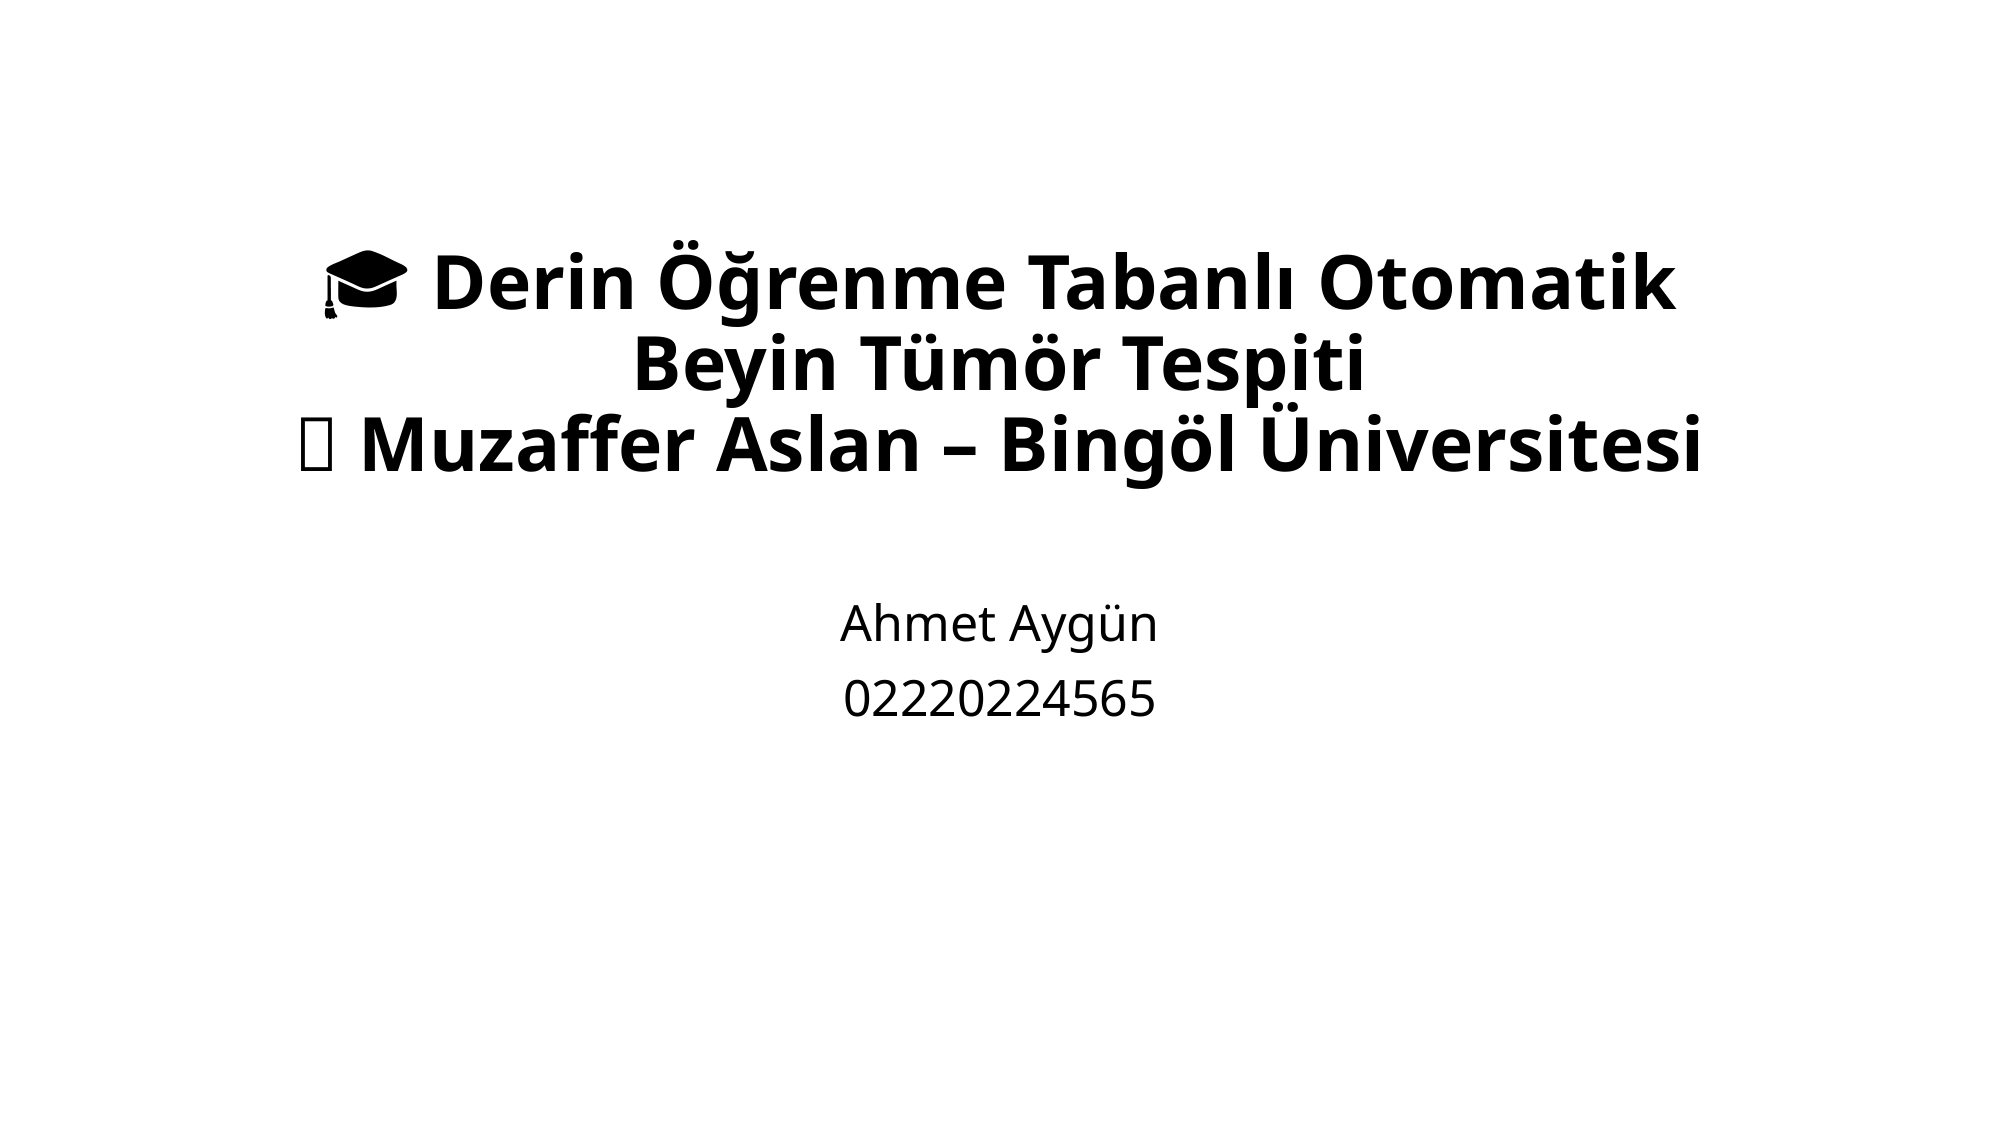

# 🎓 Derin Öğrenme Tabanlı Otomatik Beyin Tümör Tespiti
🔬 Muzaffer Aslan – Bingöl Üniversitesi
Ahmet Aygün
02220224565